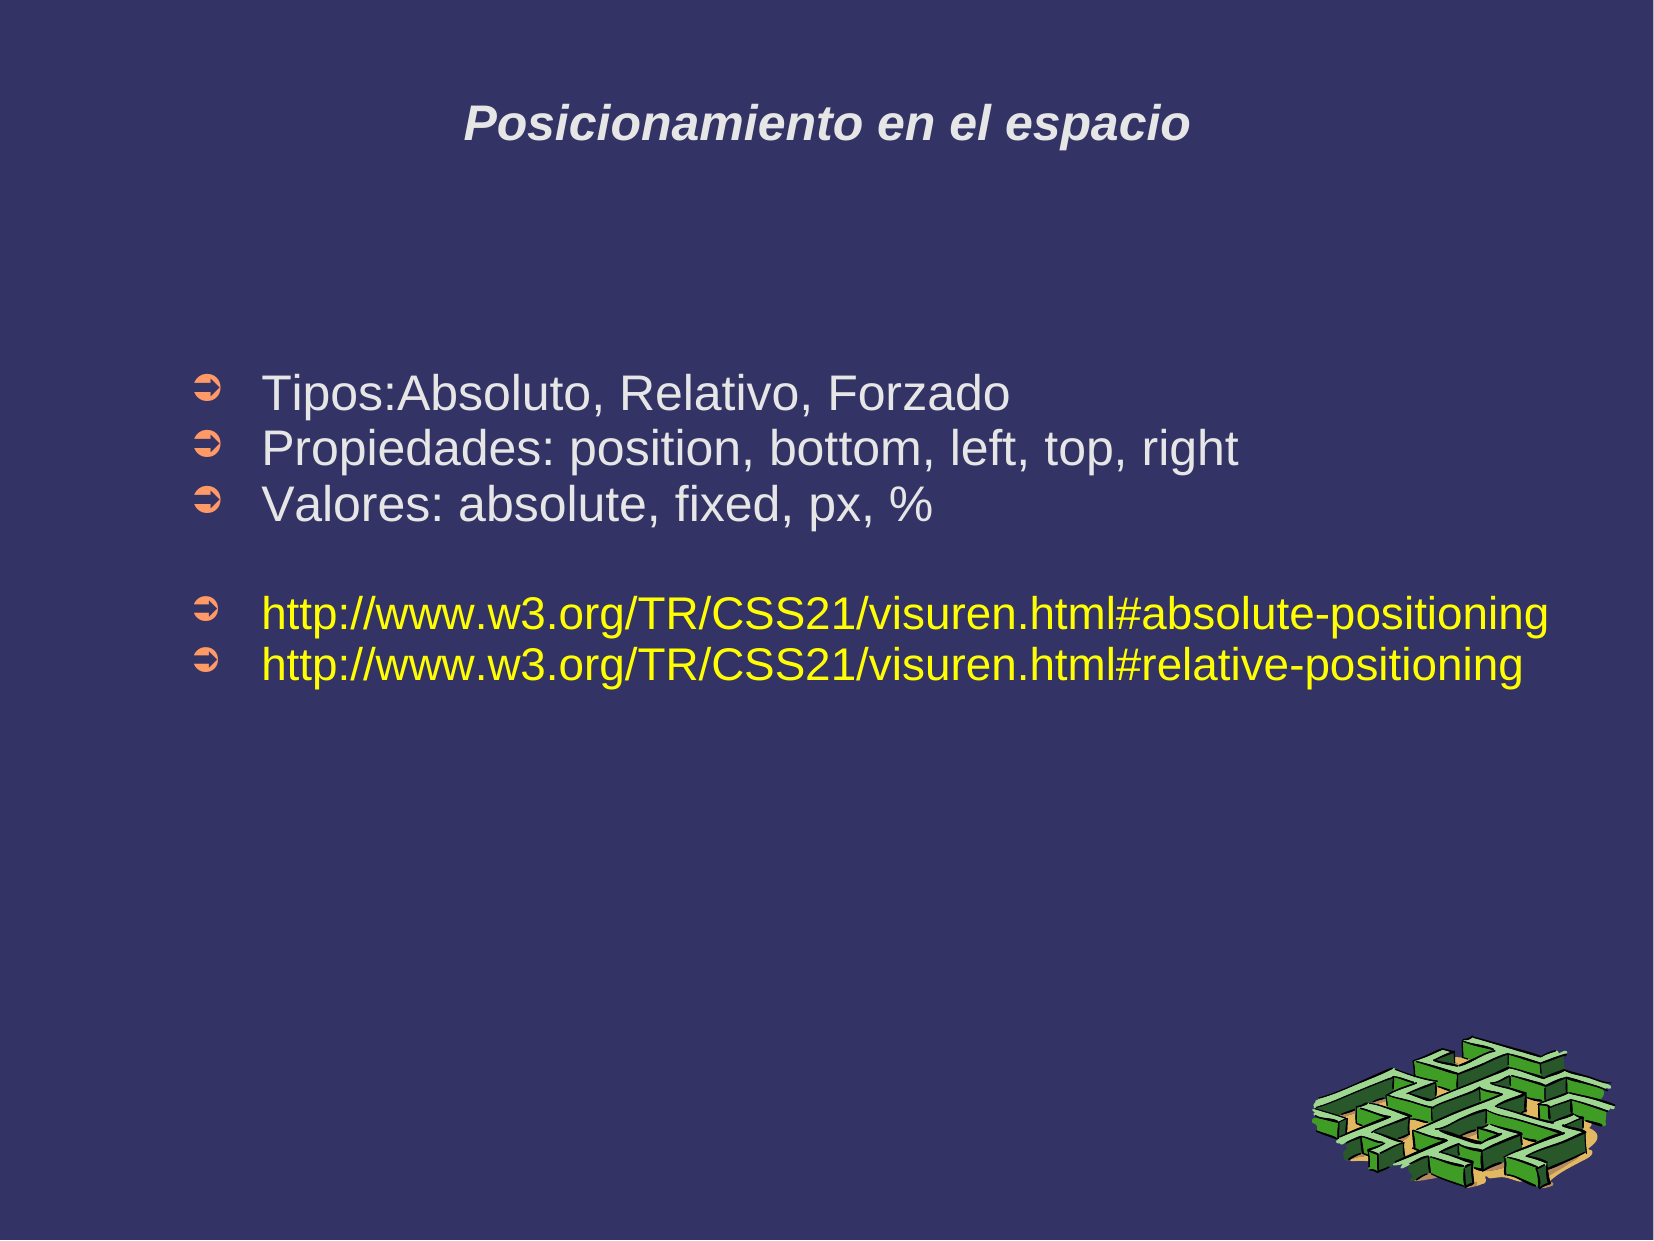

# Posicionamiento en el espacio
Tipos:Absoluto, Relativo, Forzado
Propiedades: position, bottom, left, top, right
Valores: absolute, fixed, px, %
http://www.w3.org/TR/CSS21/visuren.html#absolute-positioning
http://www.w3.org/TR/CSS21/visuren.html#relative-positioning